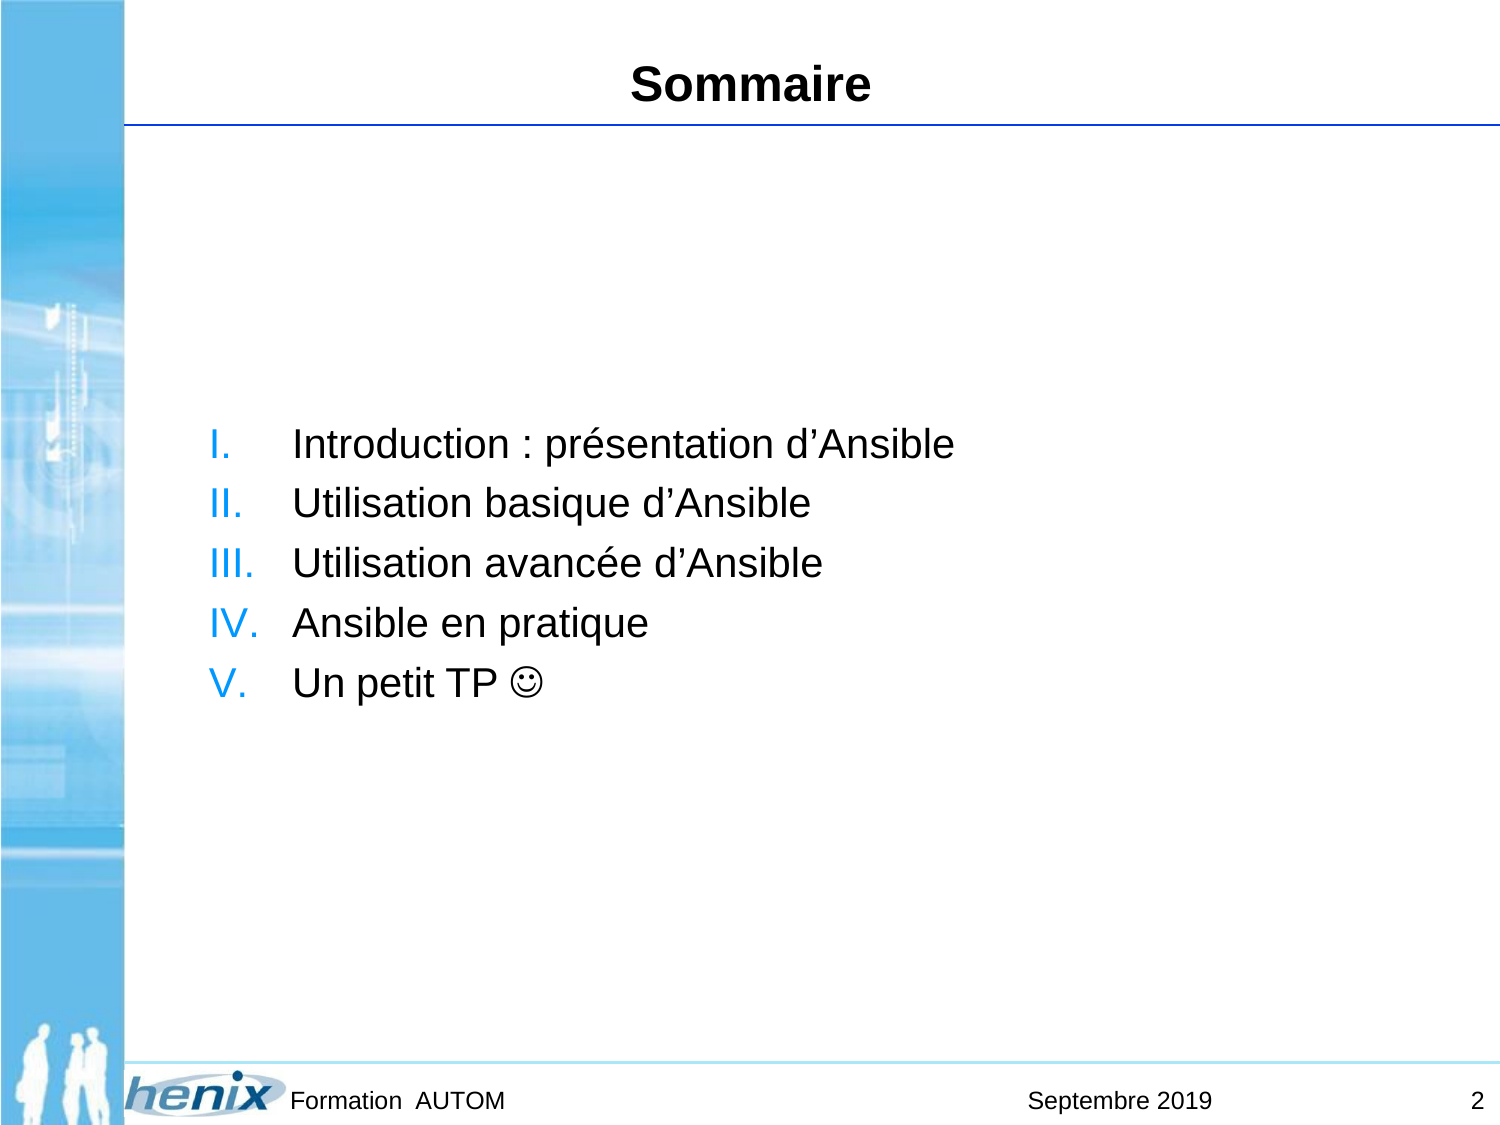

Sommaire
Introduction : présentation d’Ansible
Utilisation basique d’Ansible
Utilisation avancée d’Ansible
Ansible en pratique
Un petit TP 
Formation AUTOM
Septembre 2019